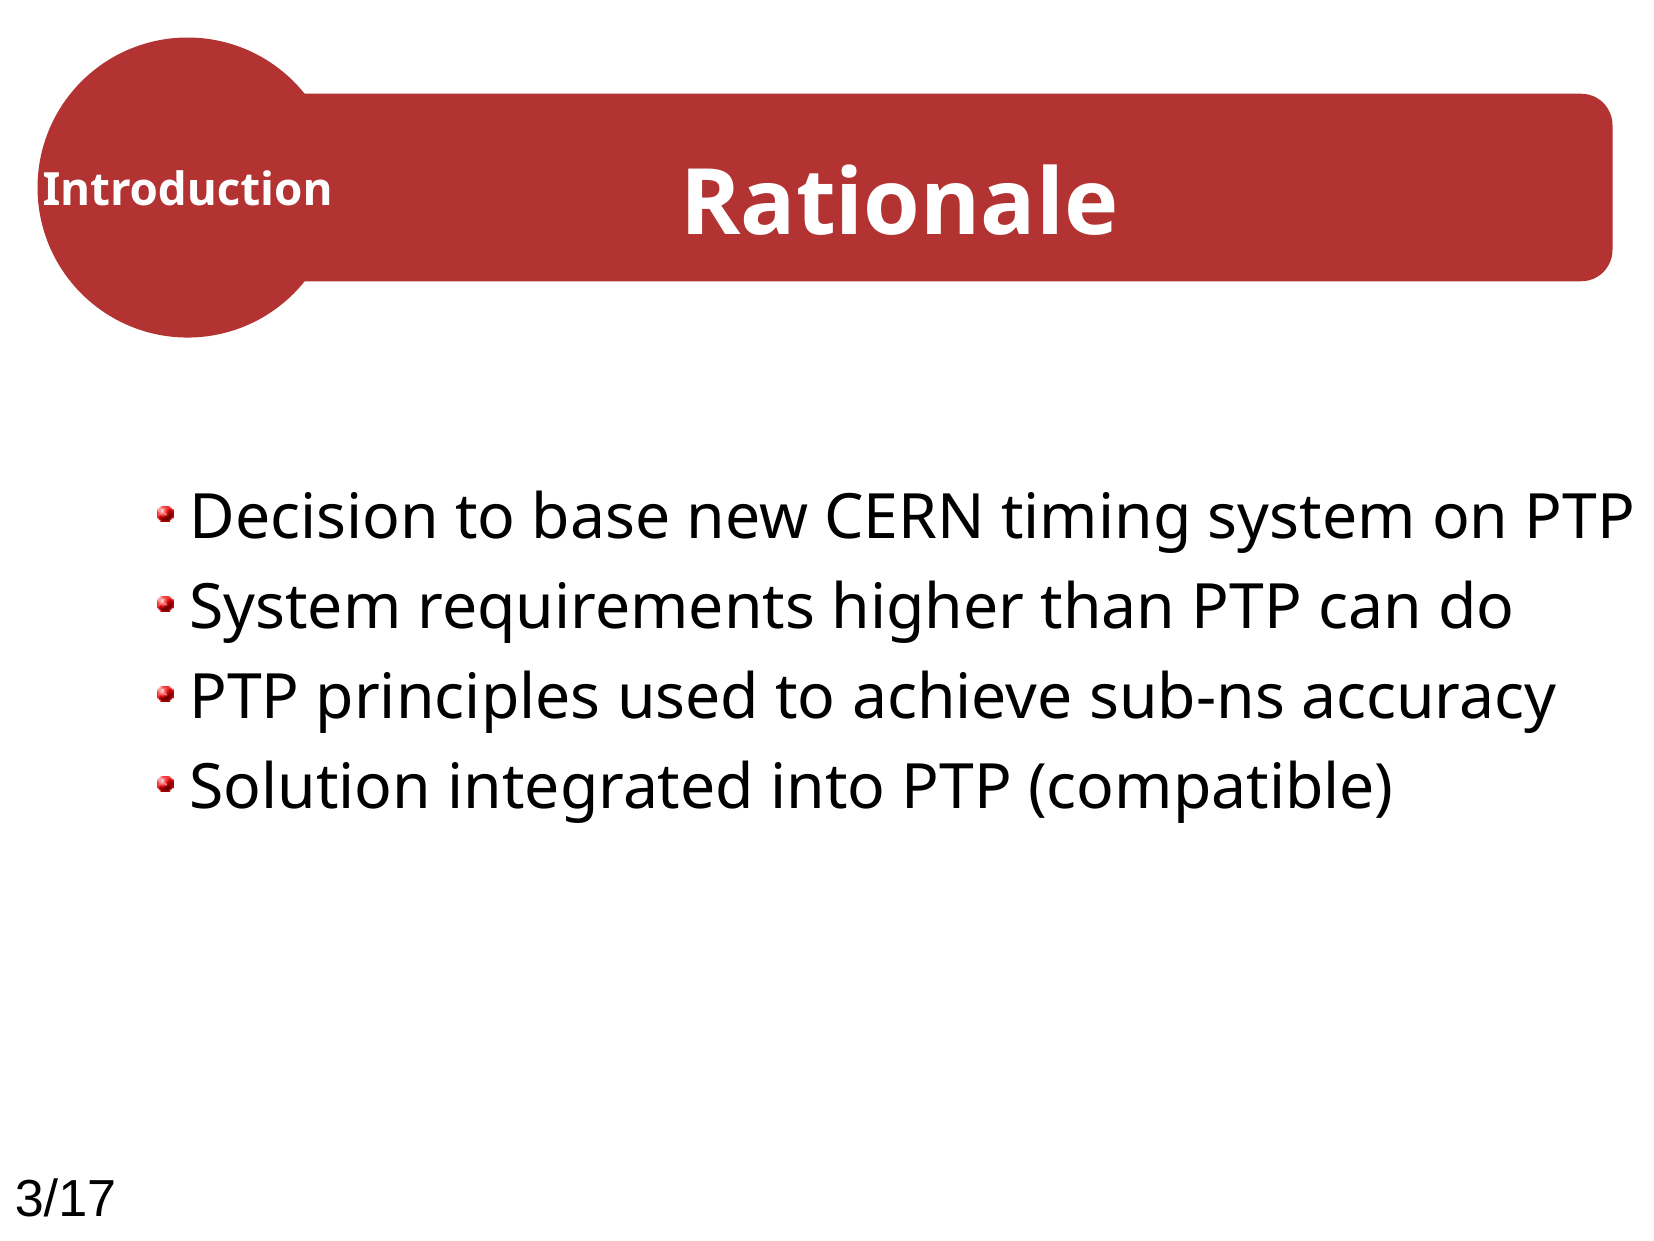

Introduction
Rationale
 Decision to base new CERN timing system on PTP
 System requirements higher than PTP can do
 PTP principles used to achieve sub-ns accuracy
 Solution integrated into PTP (compatible)
3/17